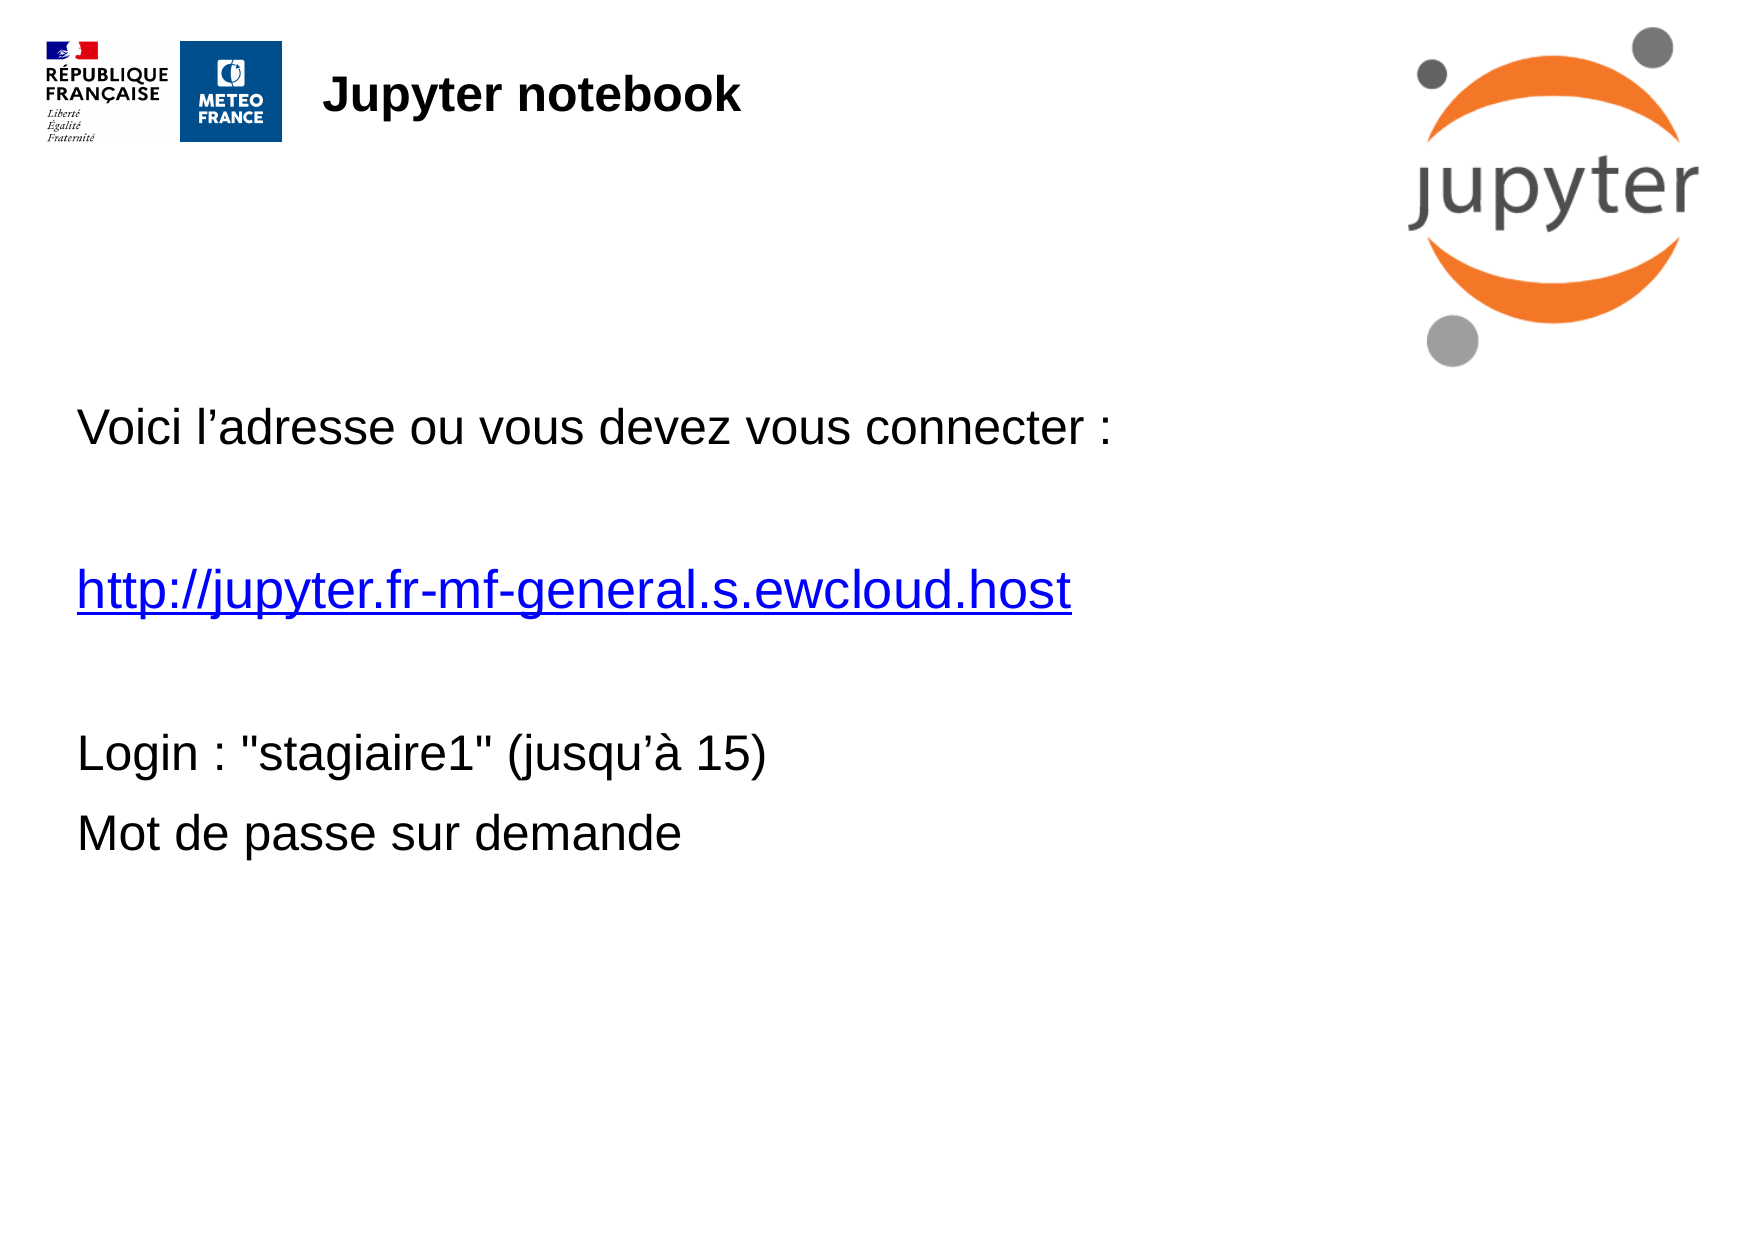

Jupyter notebook
Voici l’adresse ou vous devez vous connecter :
http://jupyter.fr-mf-general.s.ewcloud.host
Login : "stagiaire1" (jusqu’à 15)
Mot de passe sur demande